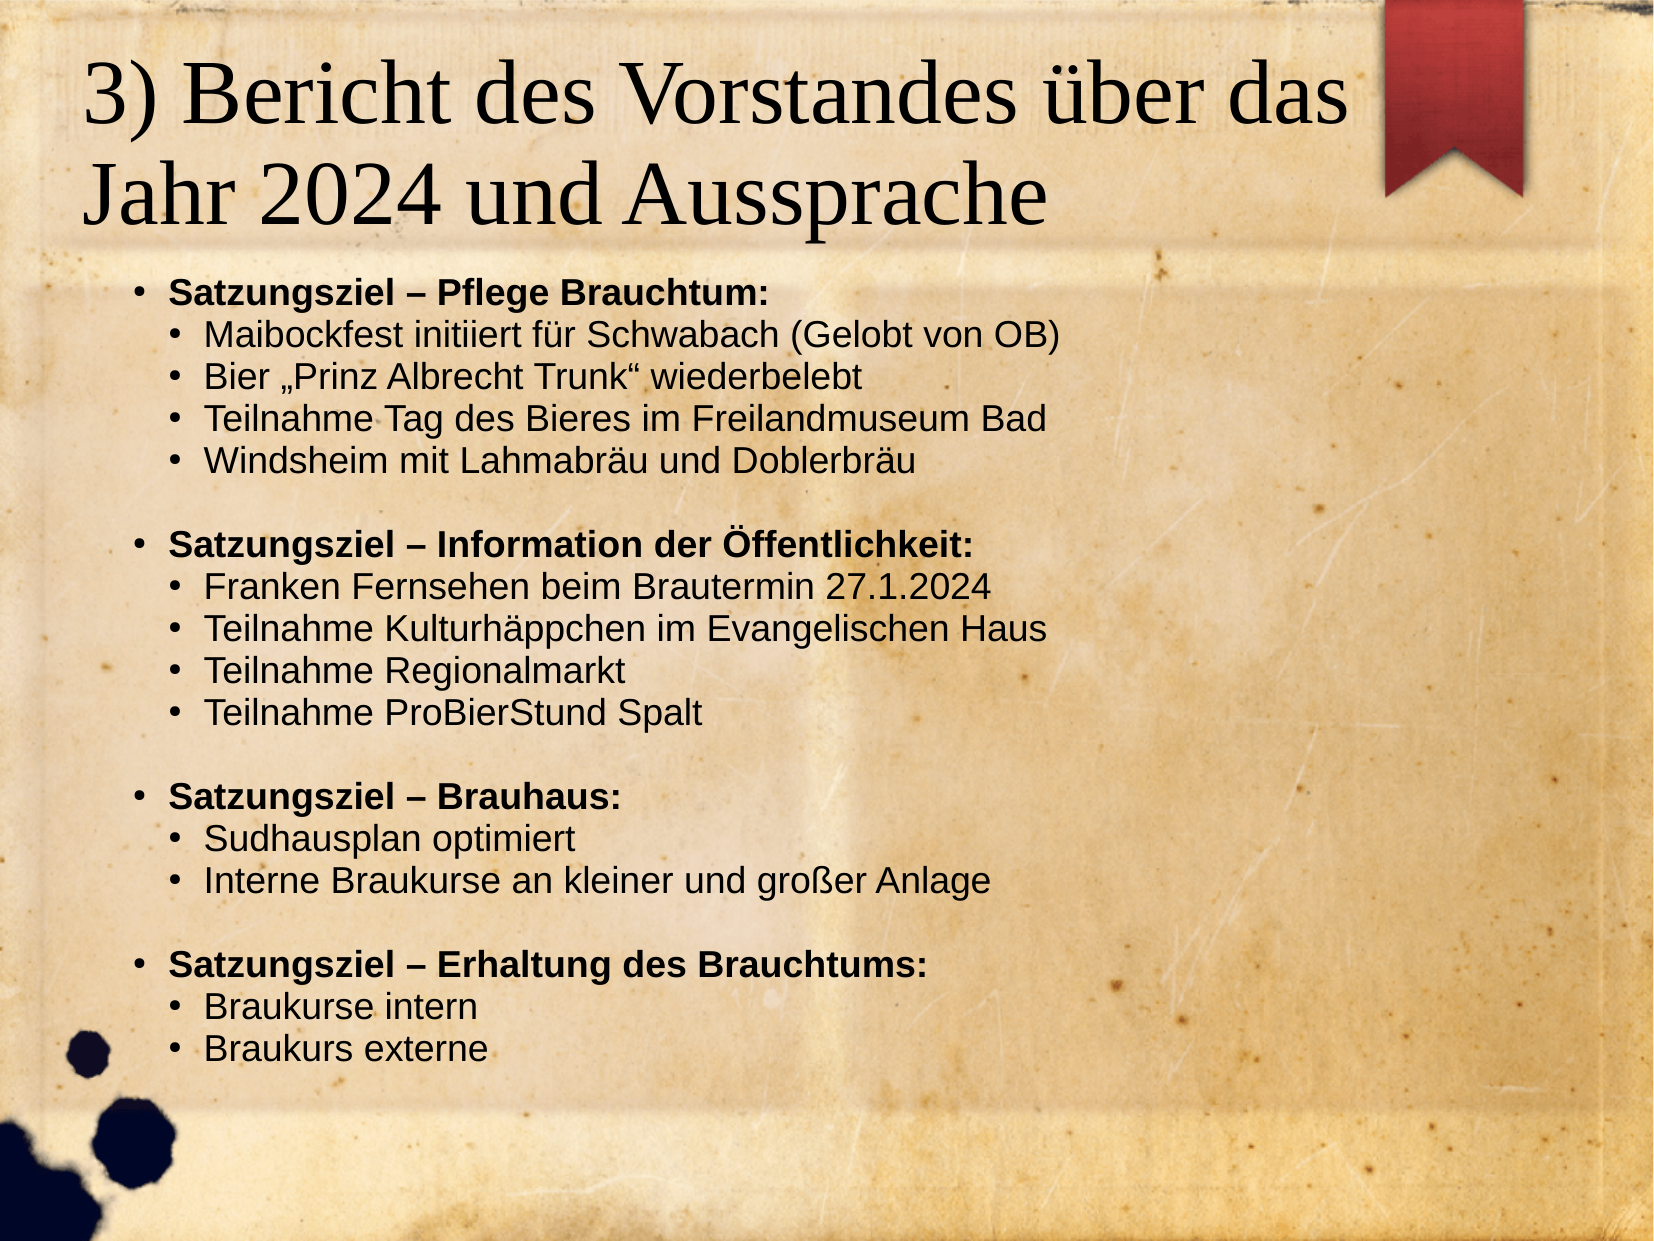

# 3) Bericht des Vorstandes über das Jahr 2024 und Aussprache
Satzungsziel – Pflege Brauchtum:
Maibockfest initiiert für Schwabach (Gelobt von OB)
Bier „Prinz Albrecht Trunk“ wiederbelebt
Teilnahme Tag des Bieres im Freilandmuseum Bad
Windsheim mit Lahmabräu und Doblerbräu
Satzungsziel – Information der Öffentlichkeit:
Franken Fernsehen beim Brautermin 27.1.2024
Teilnahme Kulturhäppchen im Evangelischen Haus
Teilnahme Regionalmarkt
Teilnahme ProBierStund Spalt
Satzungsziel – Brauhaus:
Sudhausplan optimiert
Interne Braukurse an kleiner und großer Anlage
Satzungsziel – Erhaltung des Brauchtums:
Braukurse intern
Braukurs externe